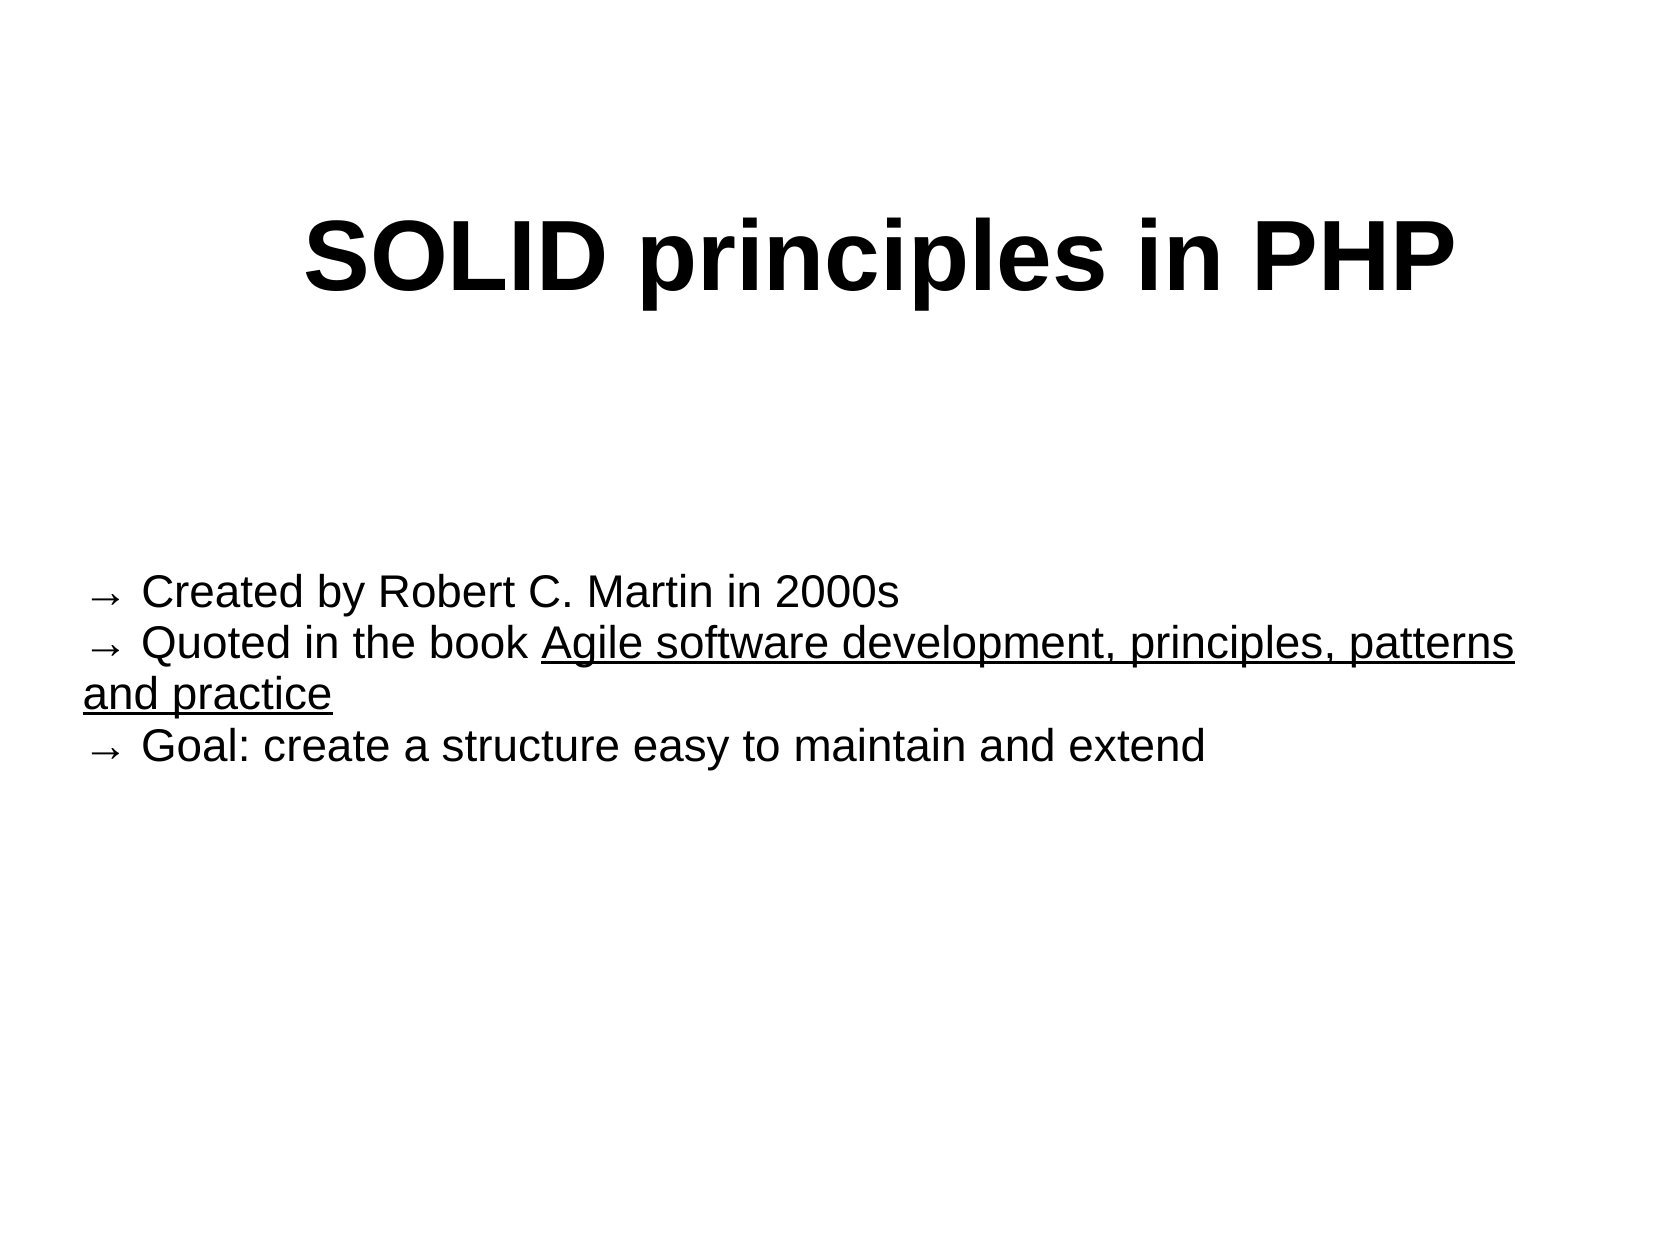

SOLID principles in PHP
# → Created by Robert C. Martin in 2000s → Quoted in the book Agile software development, principles, patterns and practice → Goal: create a structure easy to maintain and extend